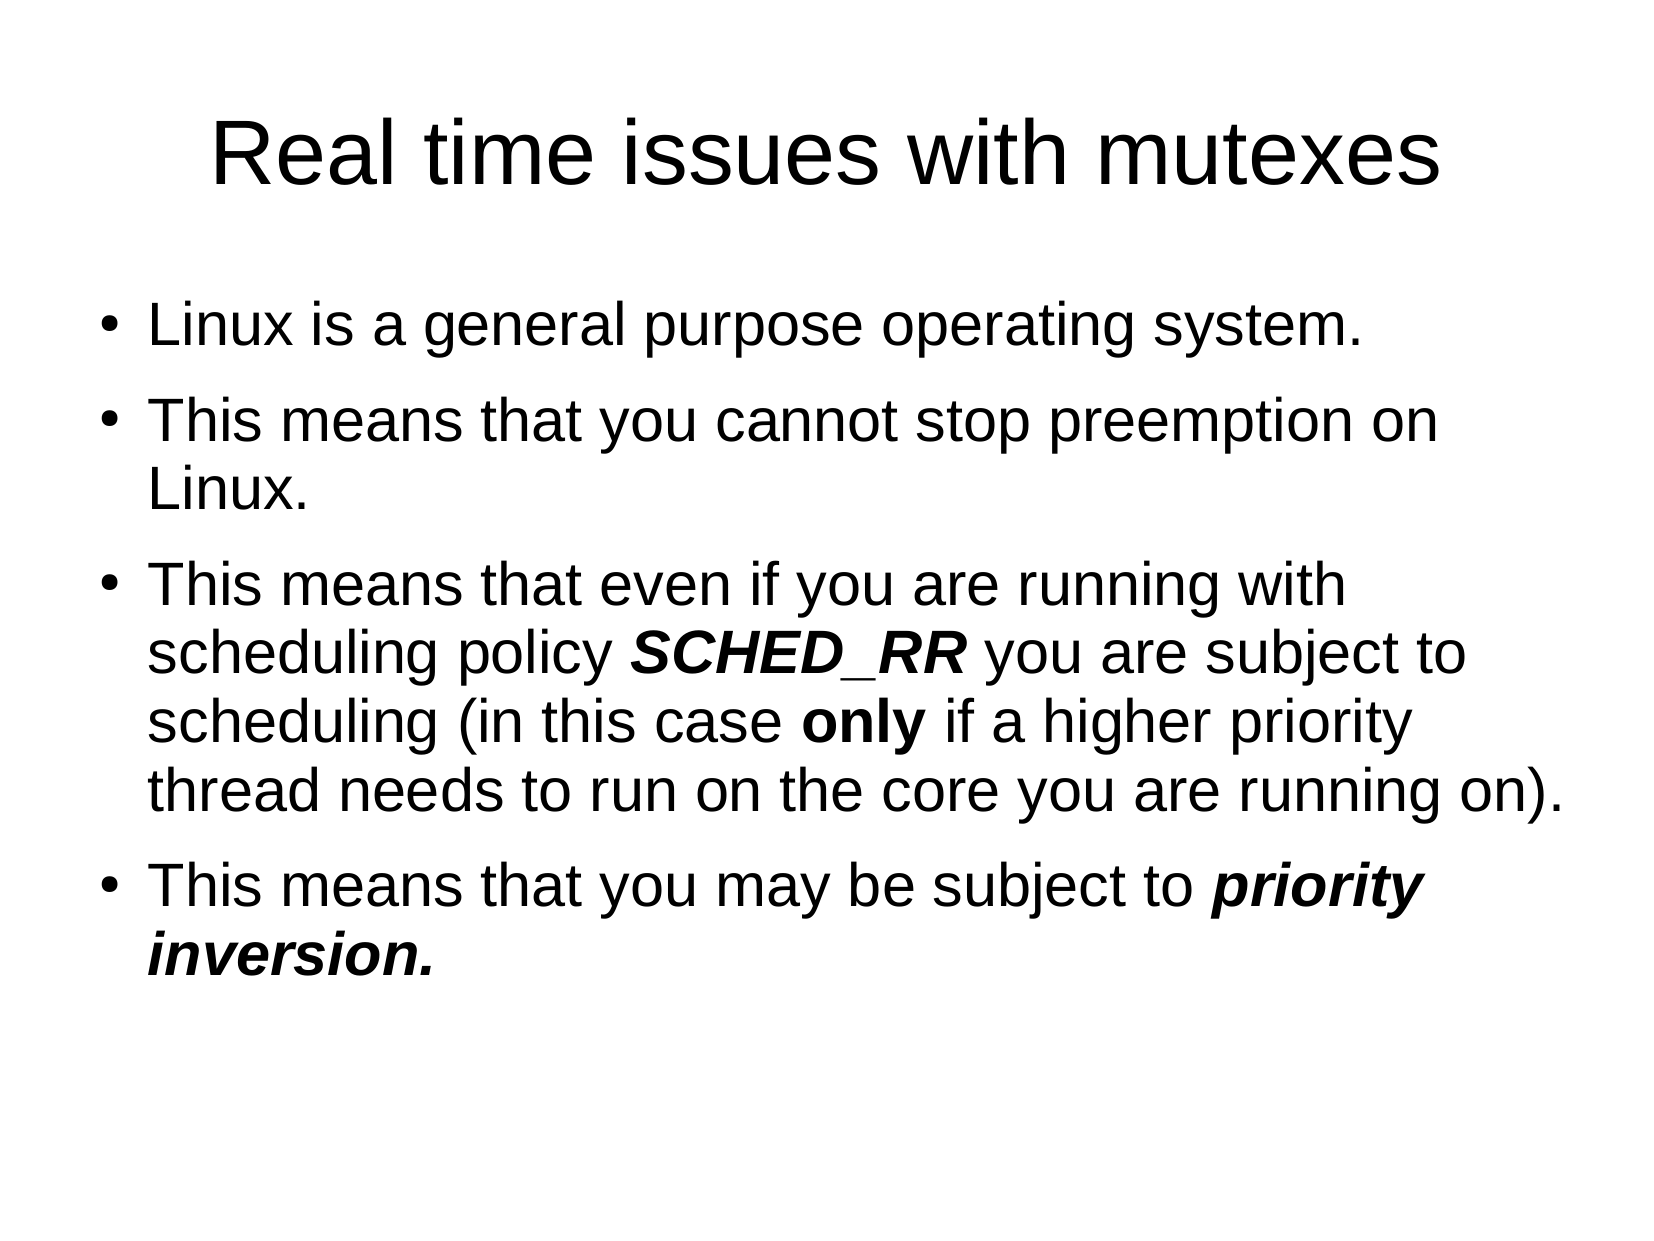

# Real time issues with mutexes
Linux is a general purpose operating system.
This means that you cannot stop preemption on Linux.
This means that even if you are running with scheduling policy SCHED_RR you are subject to scheduling (in this case only if a higher priority thread needs to run on the core you are running on).
This means that you may be subject to priority inversion.